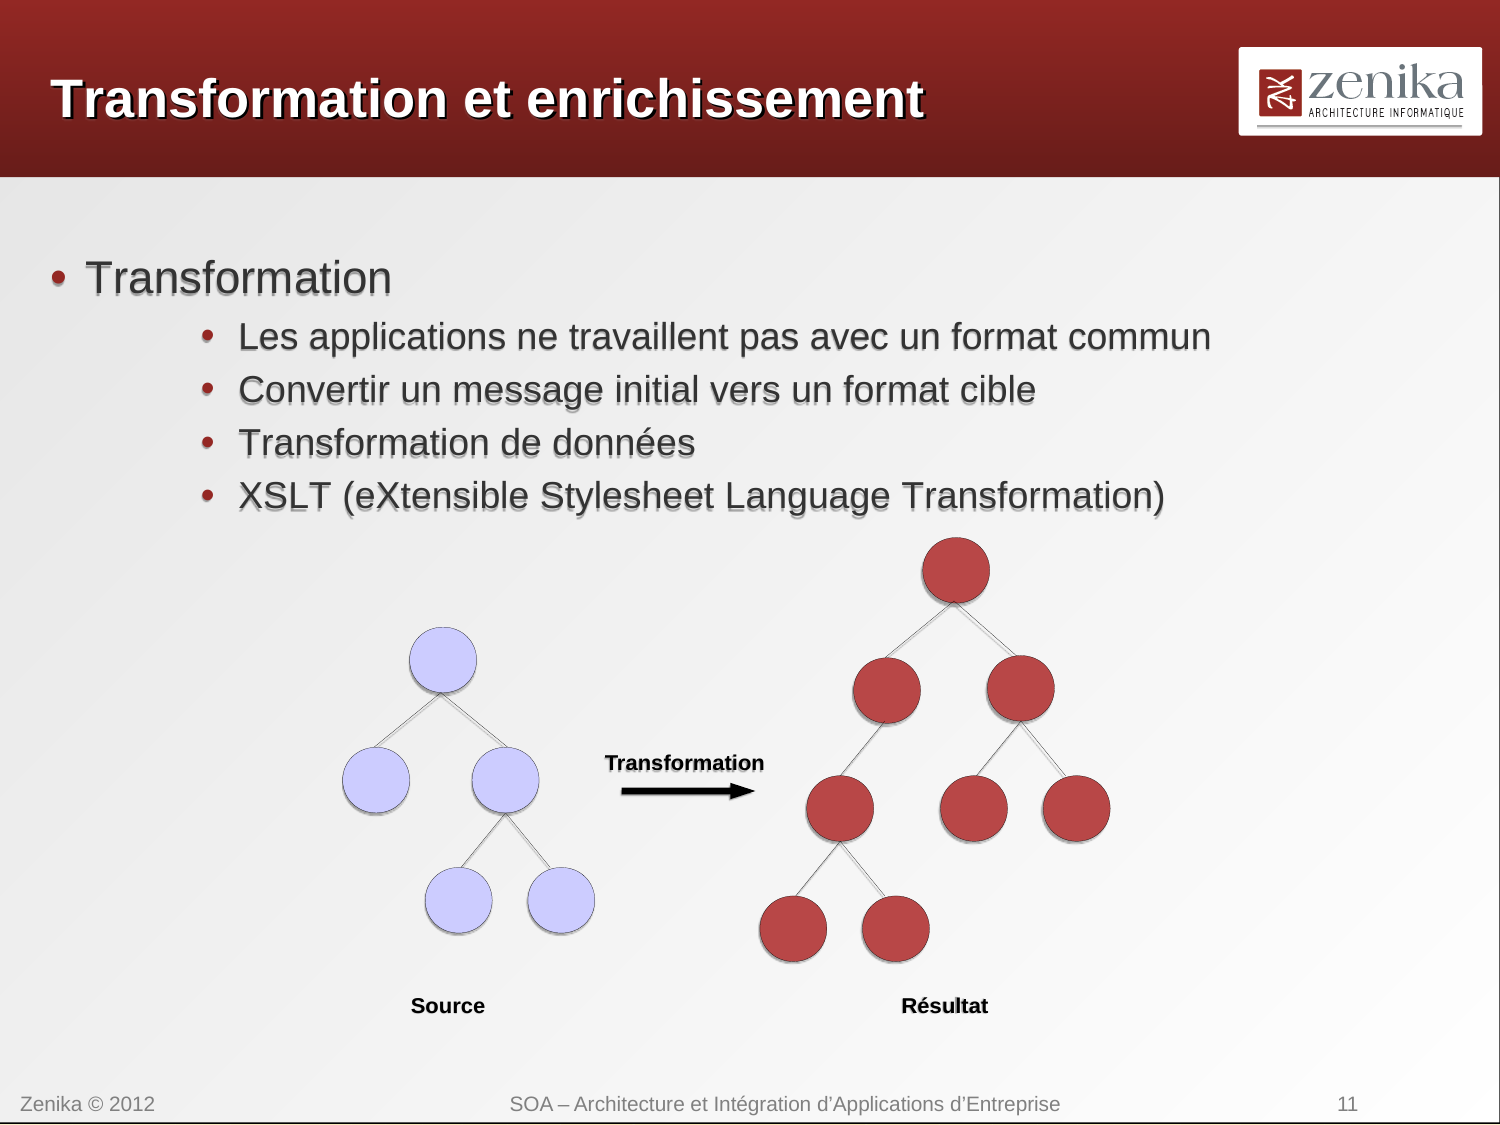

# Transformation et enrichissement
Transformation
Les applications ne travaillent pas avec un format commun
Convertir un message initial vers un format cible
Transformation de données
XSLT (eXtensible Stylesheet Language Transformation)